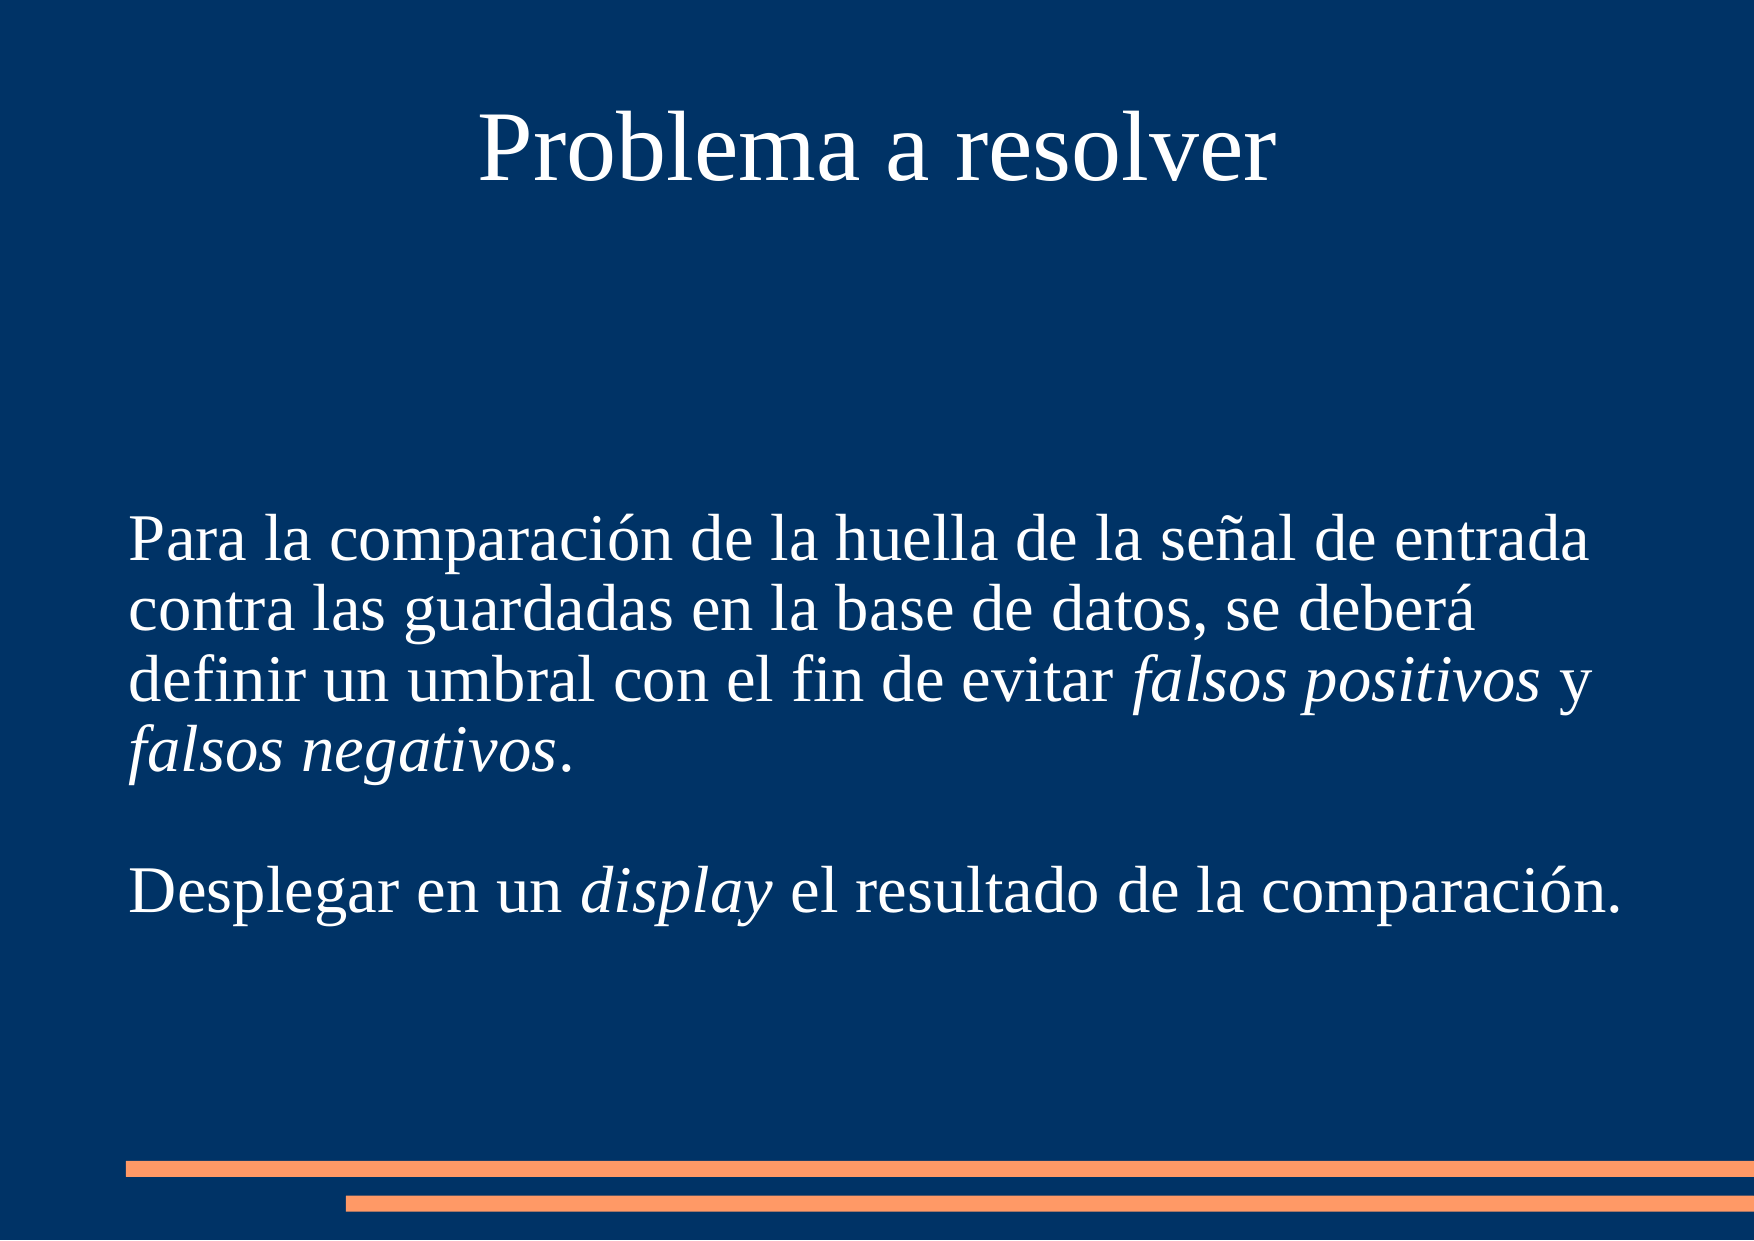

# Problema a resolver
Para la comparación de la huella de la señal de entrada
contra las guardadas en la base de datos, se deberá
definir un umbral con el fin de evitar falsos positivos y
falsos negativos.
Desplegar en un display el resultado de la comparación.